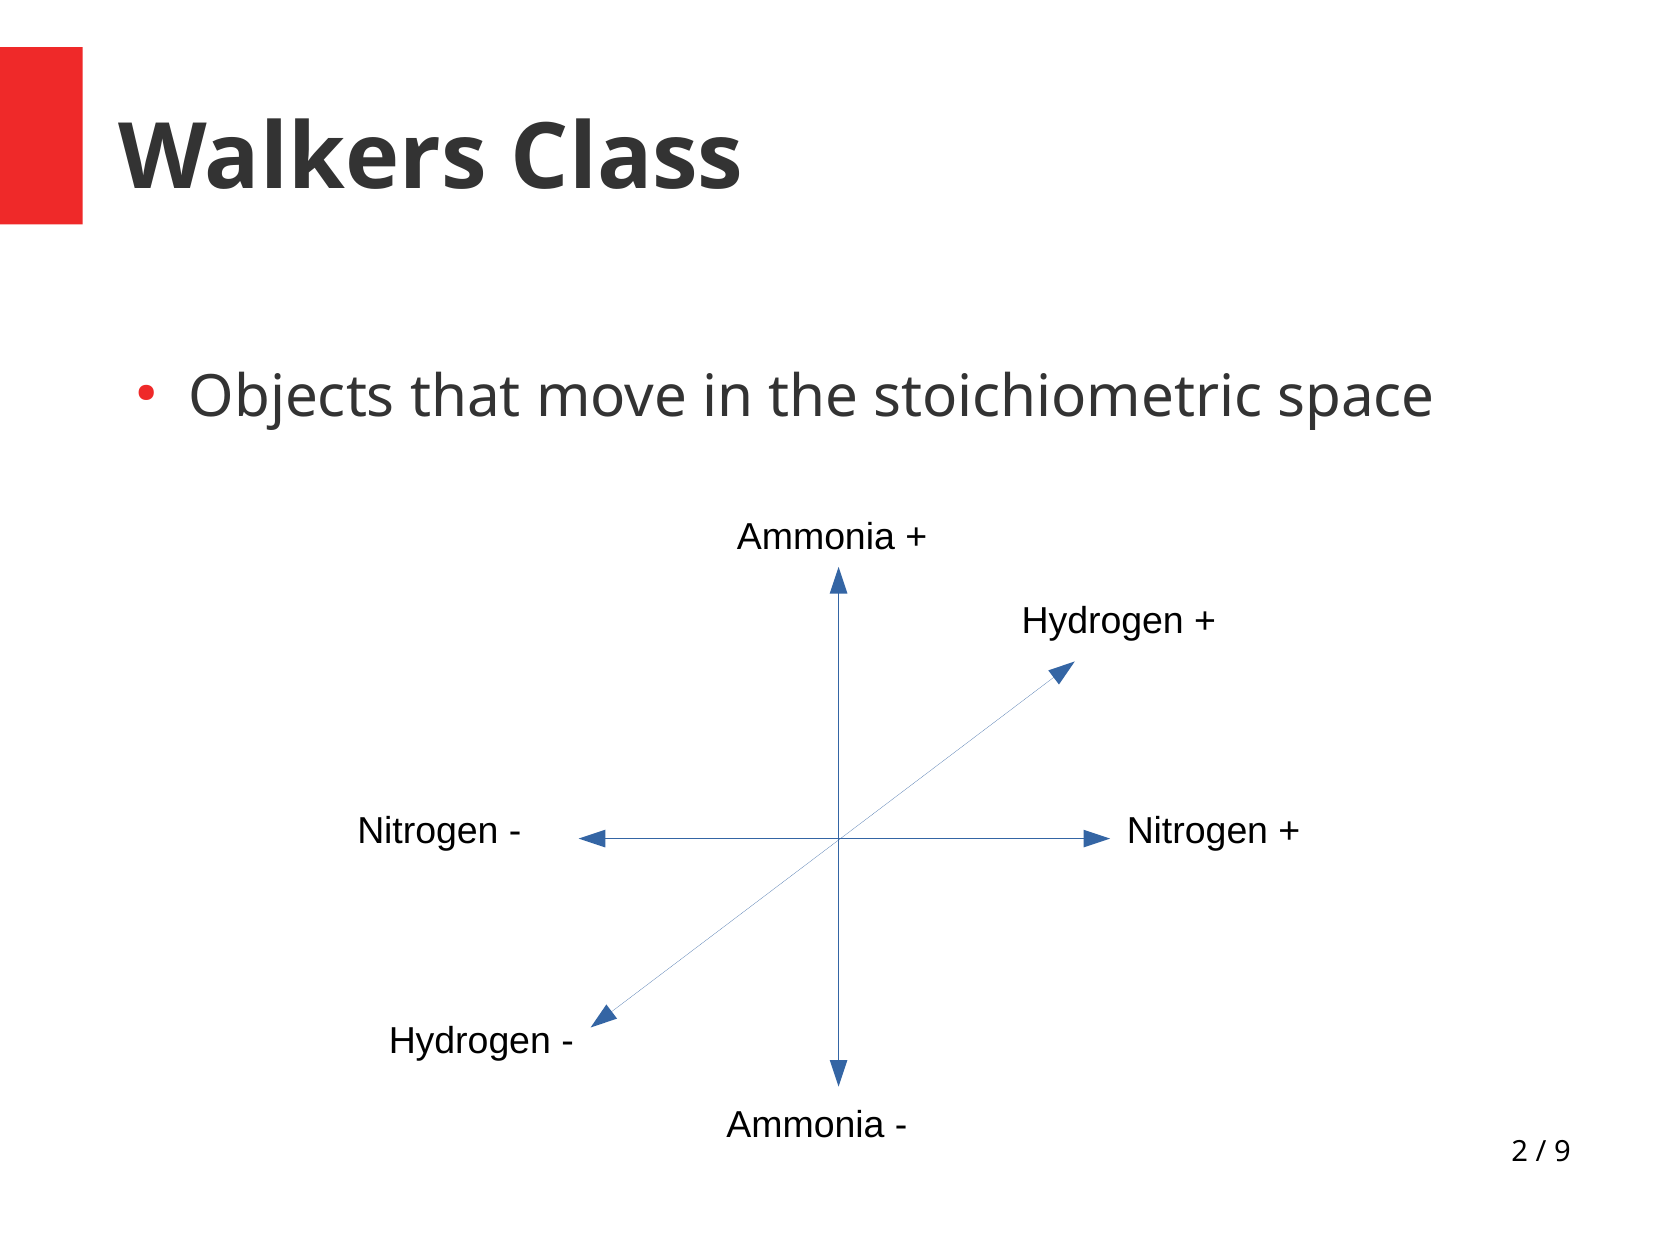

# Walkers Class
Objects that move in the stoichiometric space
					 Ammonia +
									Hydrogen +
Nitrogen -								 Nitrogen +
 Hydrogen -
					Ammonia -
2